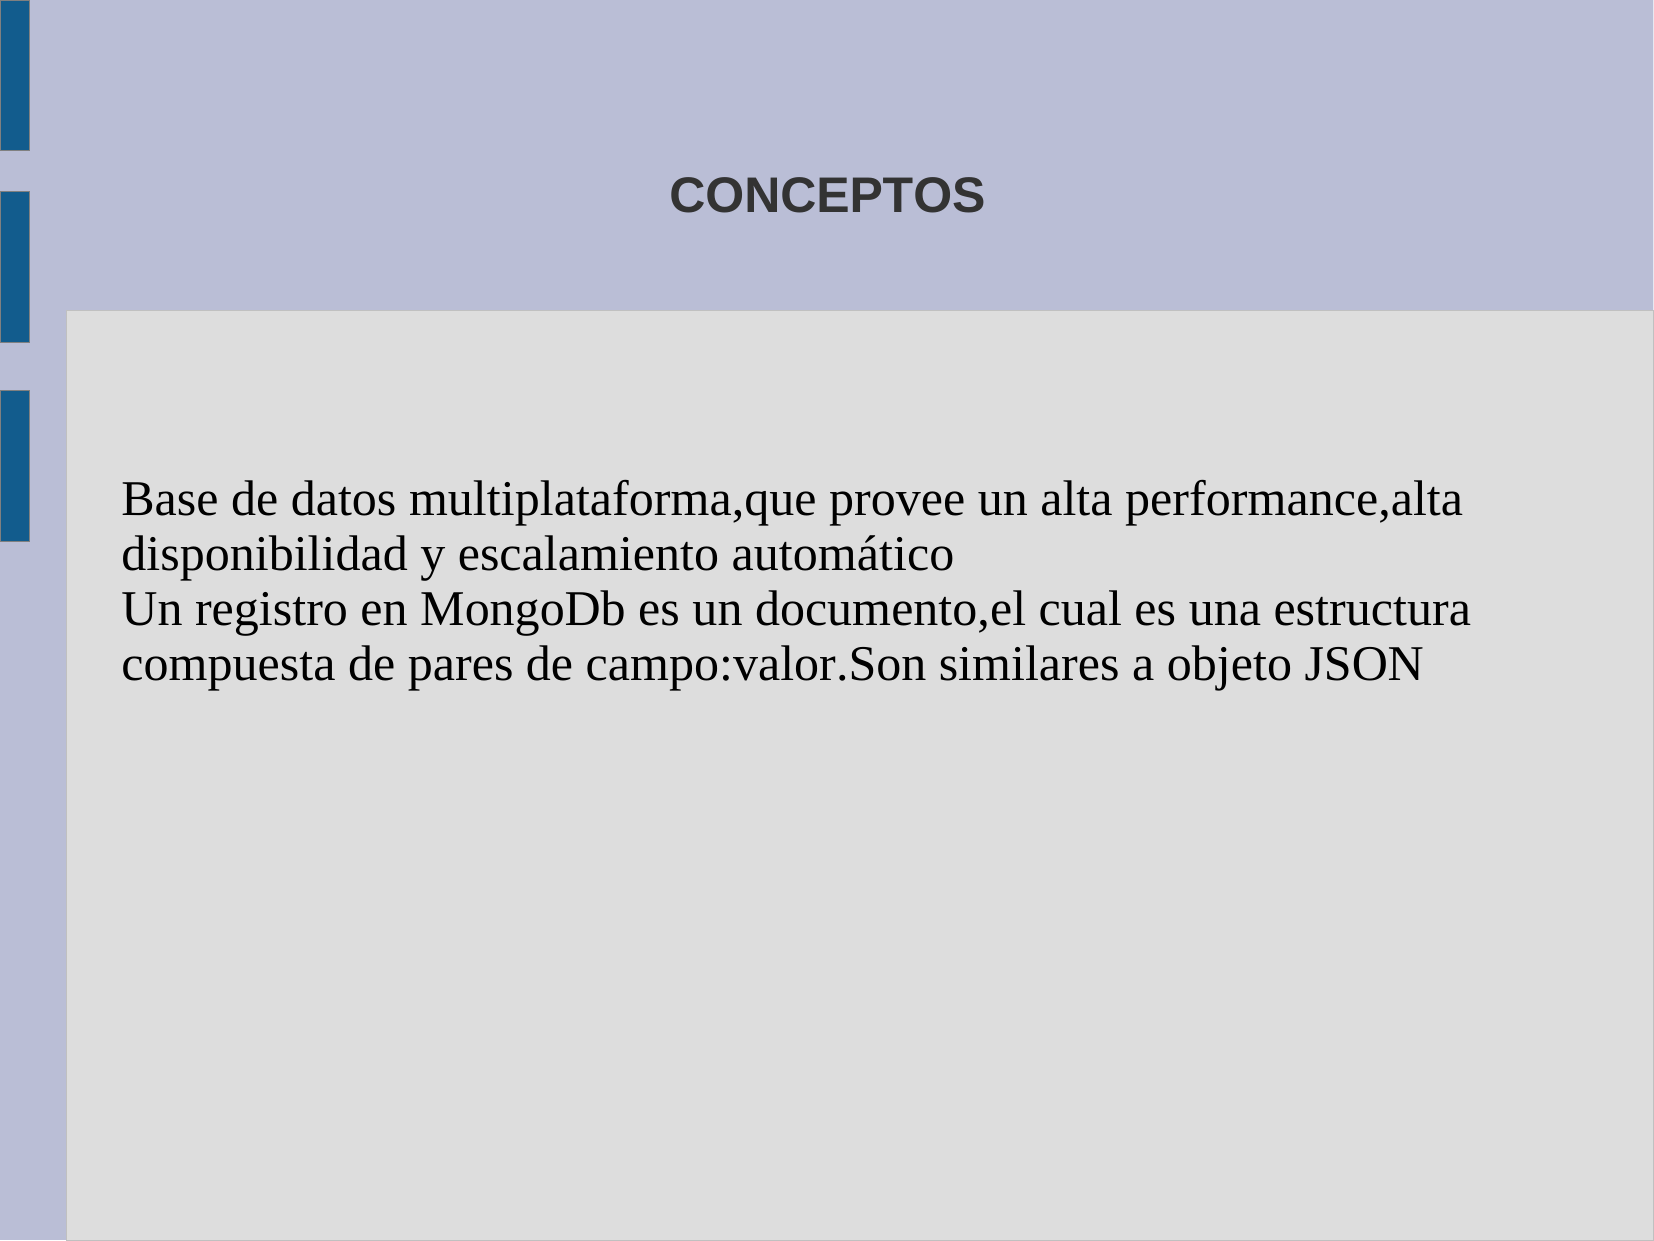

# CONCEPTOS
Base de datos multiplataforma,que provee un alta performance,alta disponibilidad y escalamiento automático
Un registro en MongoDb es un documento,el cual es una estructura compuesta de pares de campo:valor.Son similares a objeto JSON